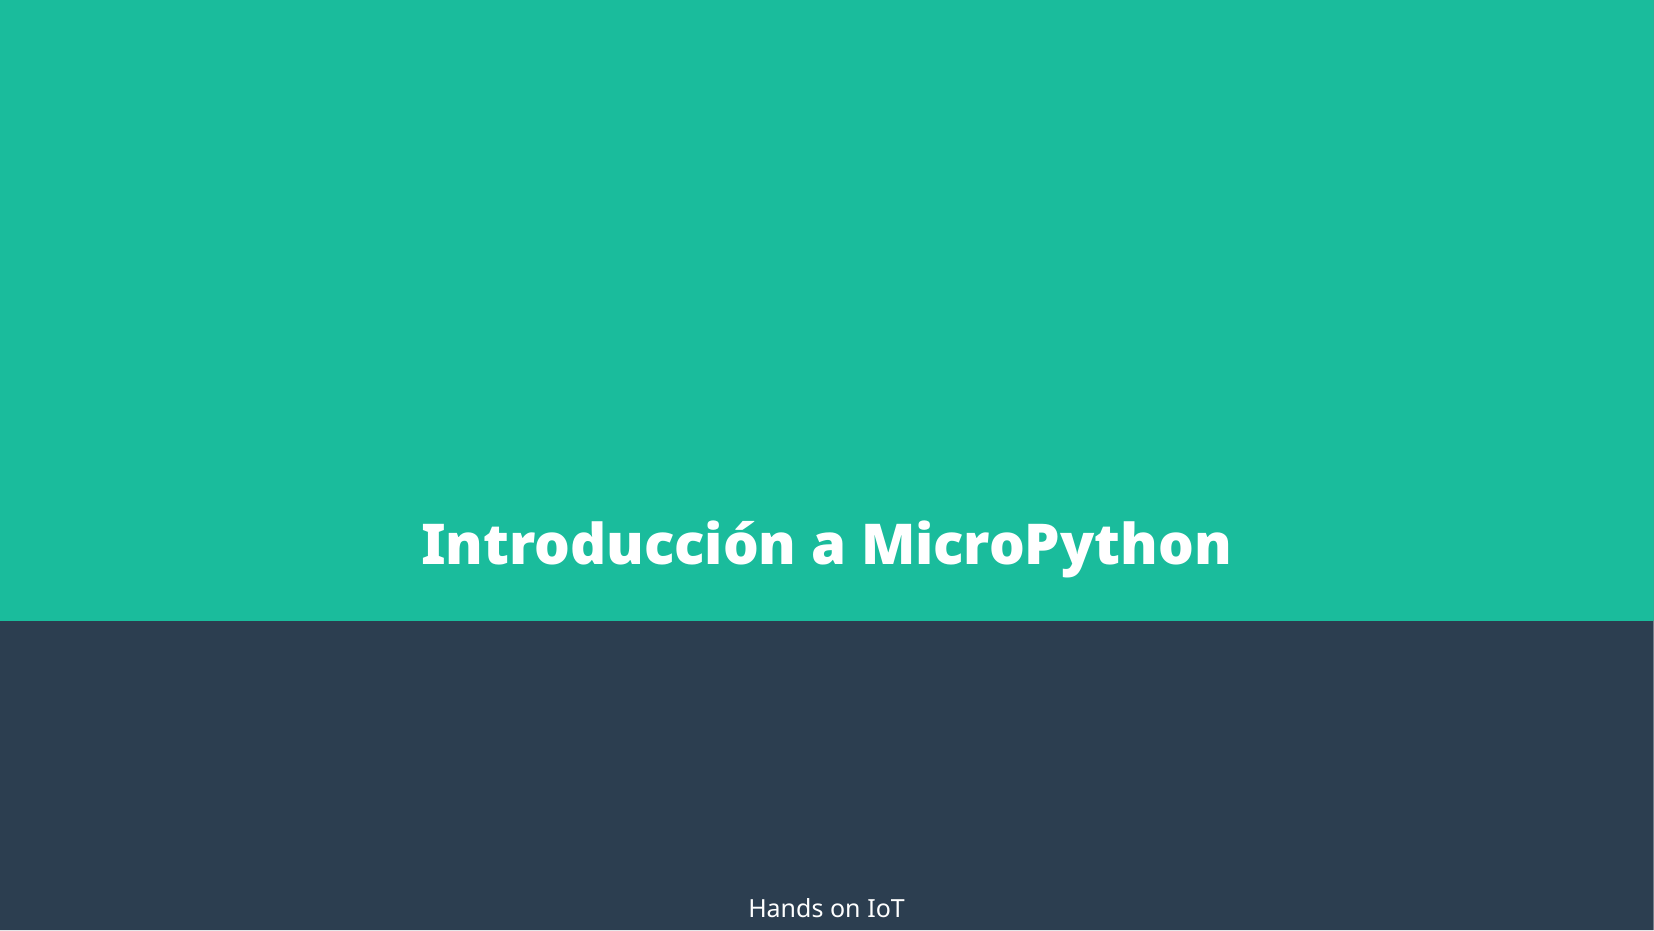

# Introducción a MicroPython
Hands on IoT